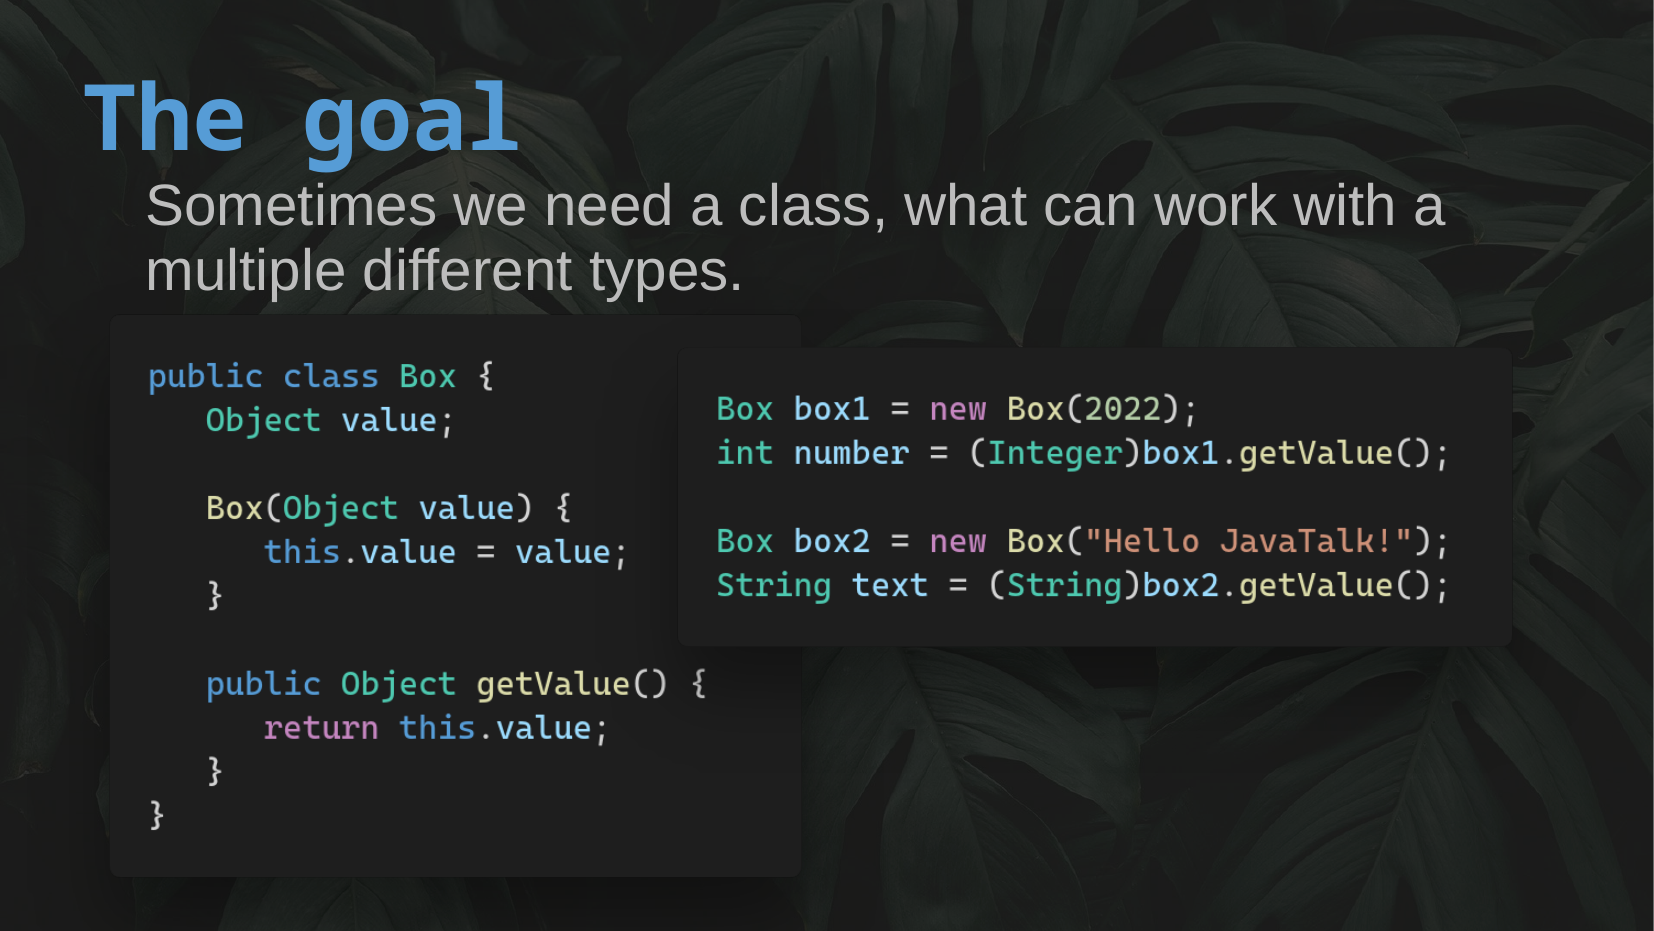

# The goal
Sometimes we need a class, what can work with a multiple different types.